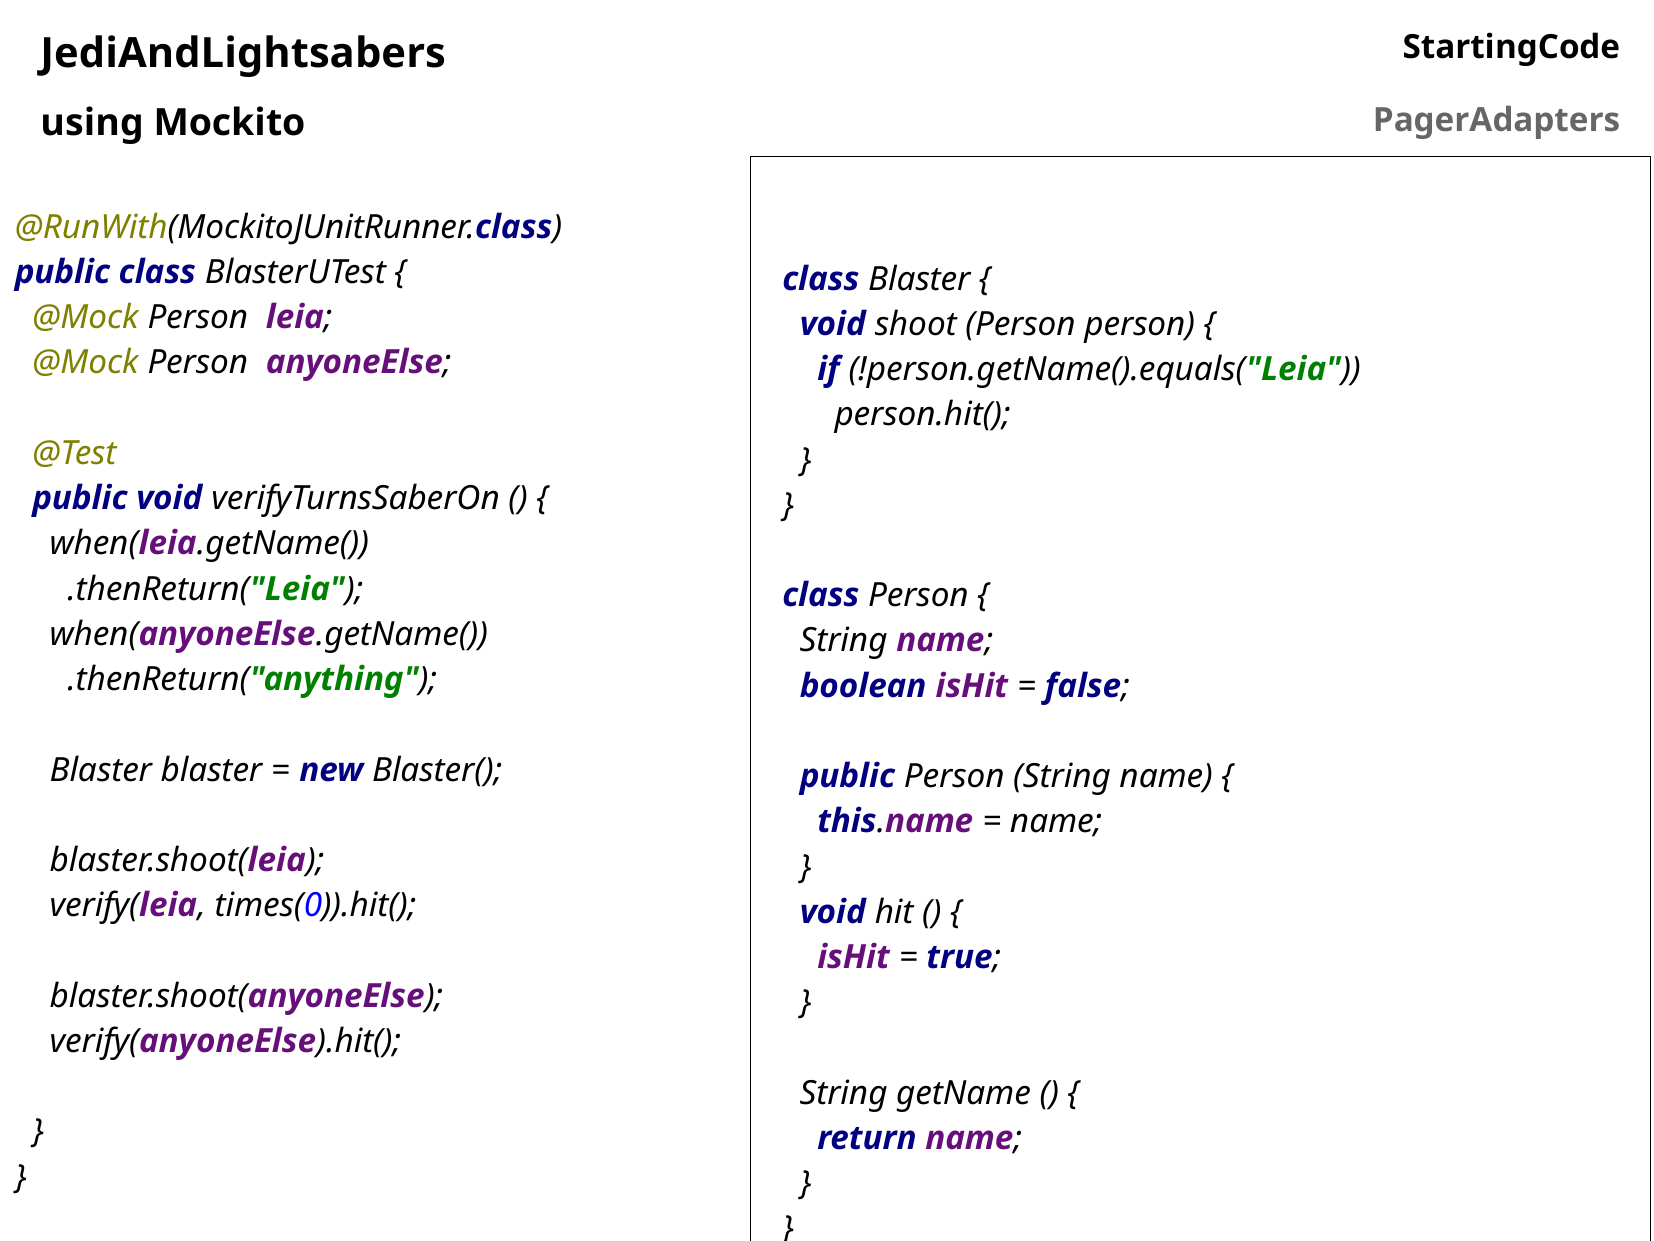

| JediAndLightsabers | StartingCode |
| --- | --- |
| using Mockito | PagerAdapters |
Starting Position - CharacterUTest
@RunWith(MockitoJUnitRunner.class)
public class BlasterUTest {
 @Mock Person leia;
 @Mock Person anyoneElse;
 @Test
 public void verifyTurnsSaberOn () {
 when(leia.getName())
 .thenReturn("Leia");
 when(anyoneElse.getName())
 .thenReturn("anything");
 Blaster blaster = new Blaster();
 blaster.shoot(leia);
 verify(leia, times(0)).hit();
 blaster.shoot(anyoneElse);
 verify(anyoneElse).hit();
 }
}
 class Blaster {
 void shoot (Person person) {
 if (!person.getName().equals("Leia"))
 person.hit();
 }
 }
 class Person {
 String name;
 boolean isHit = false;
 public Person (String name) {
 this.name = name;
 }
 void hit () {
 isHit = true;
 }
 String getName () {
 return name;
 }
 }